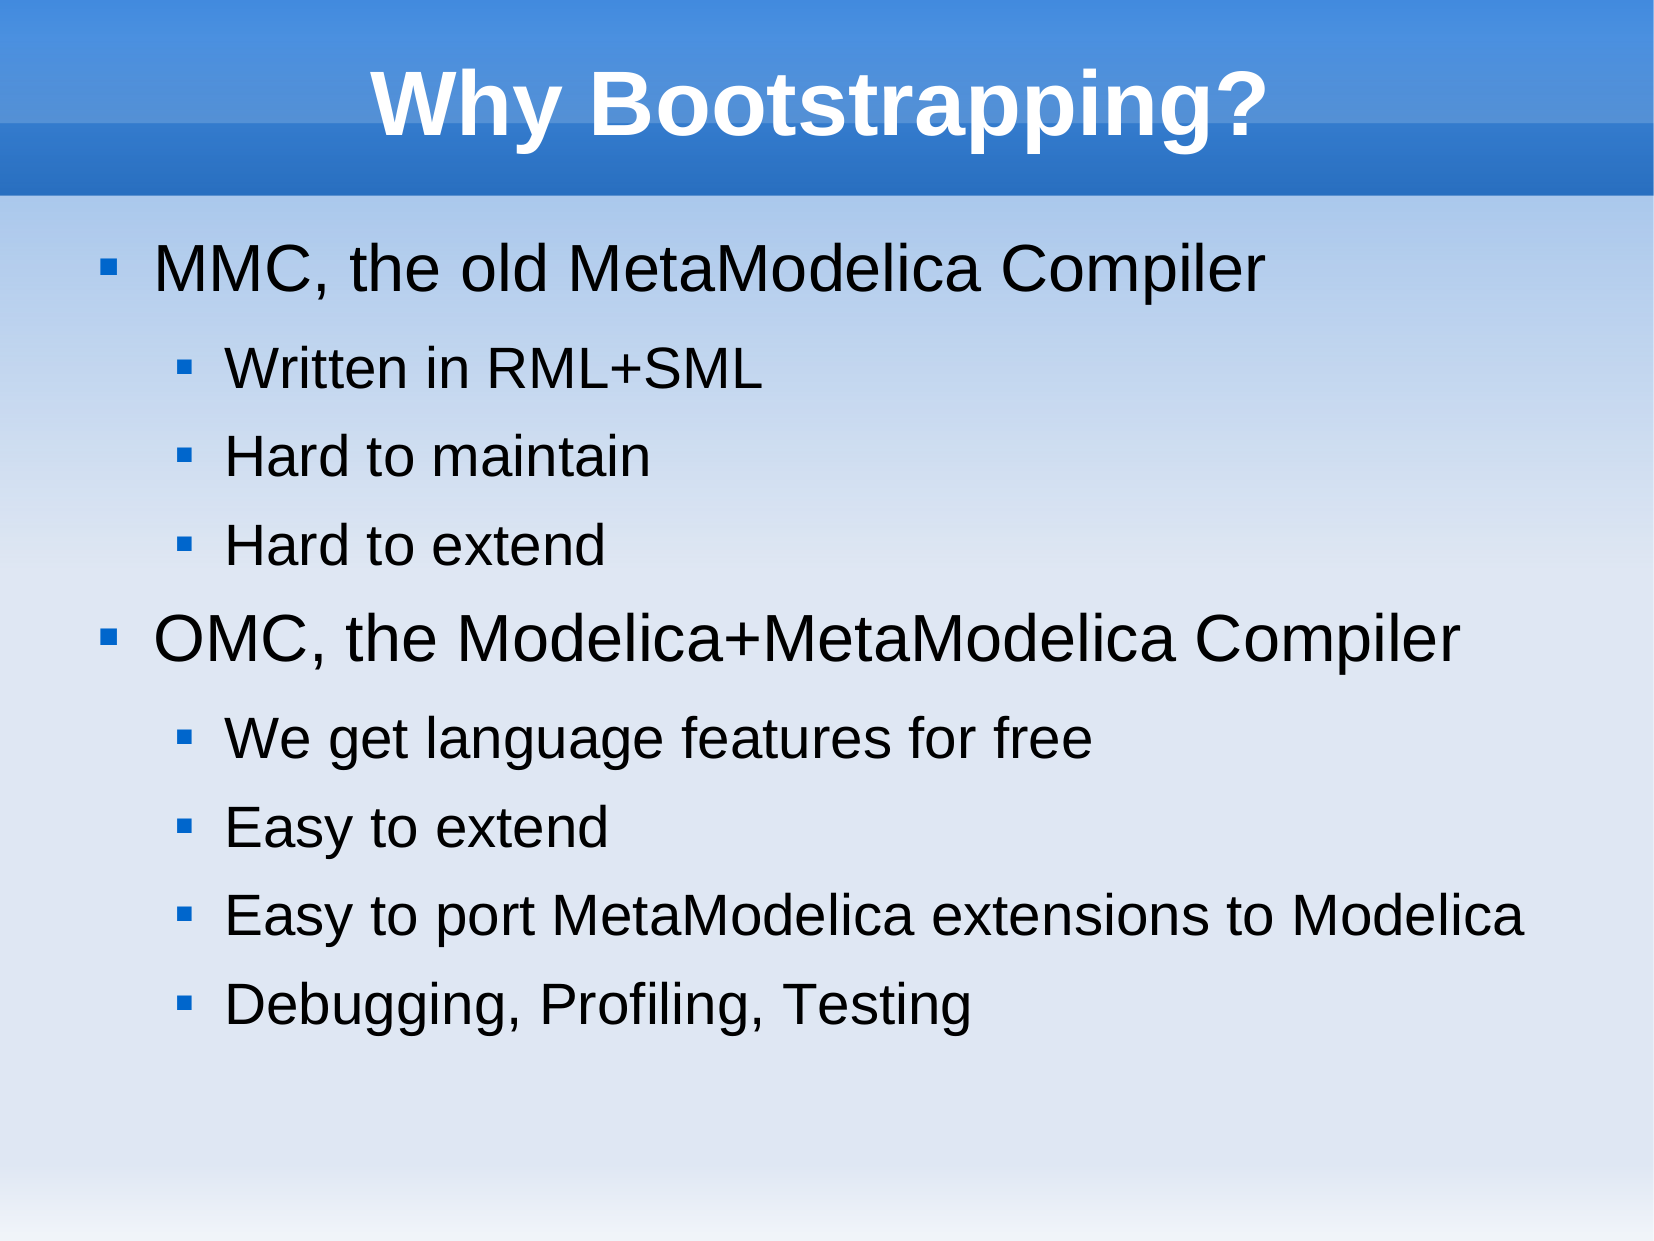

# Why Bootstrapping?
MMC, the old MetaModelica Compiler
Written in RML+SML
Hard to maintain
Hard to extend
OMC, the Modelica+MetaModelica Compiler
We get language features for free
Easy to extend
Easy to port MetaModelica extensions to Modelica
Debugging, Profiling, Testing